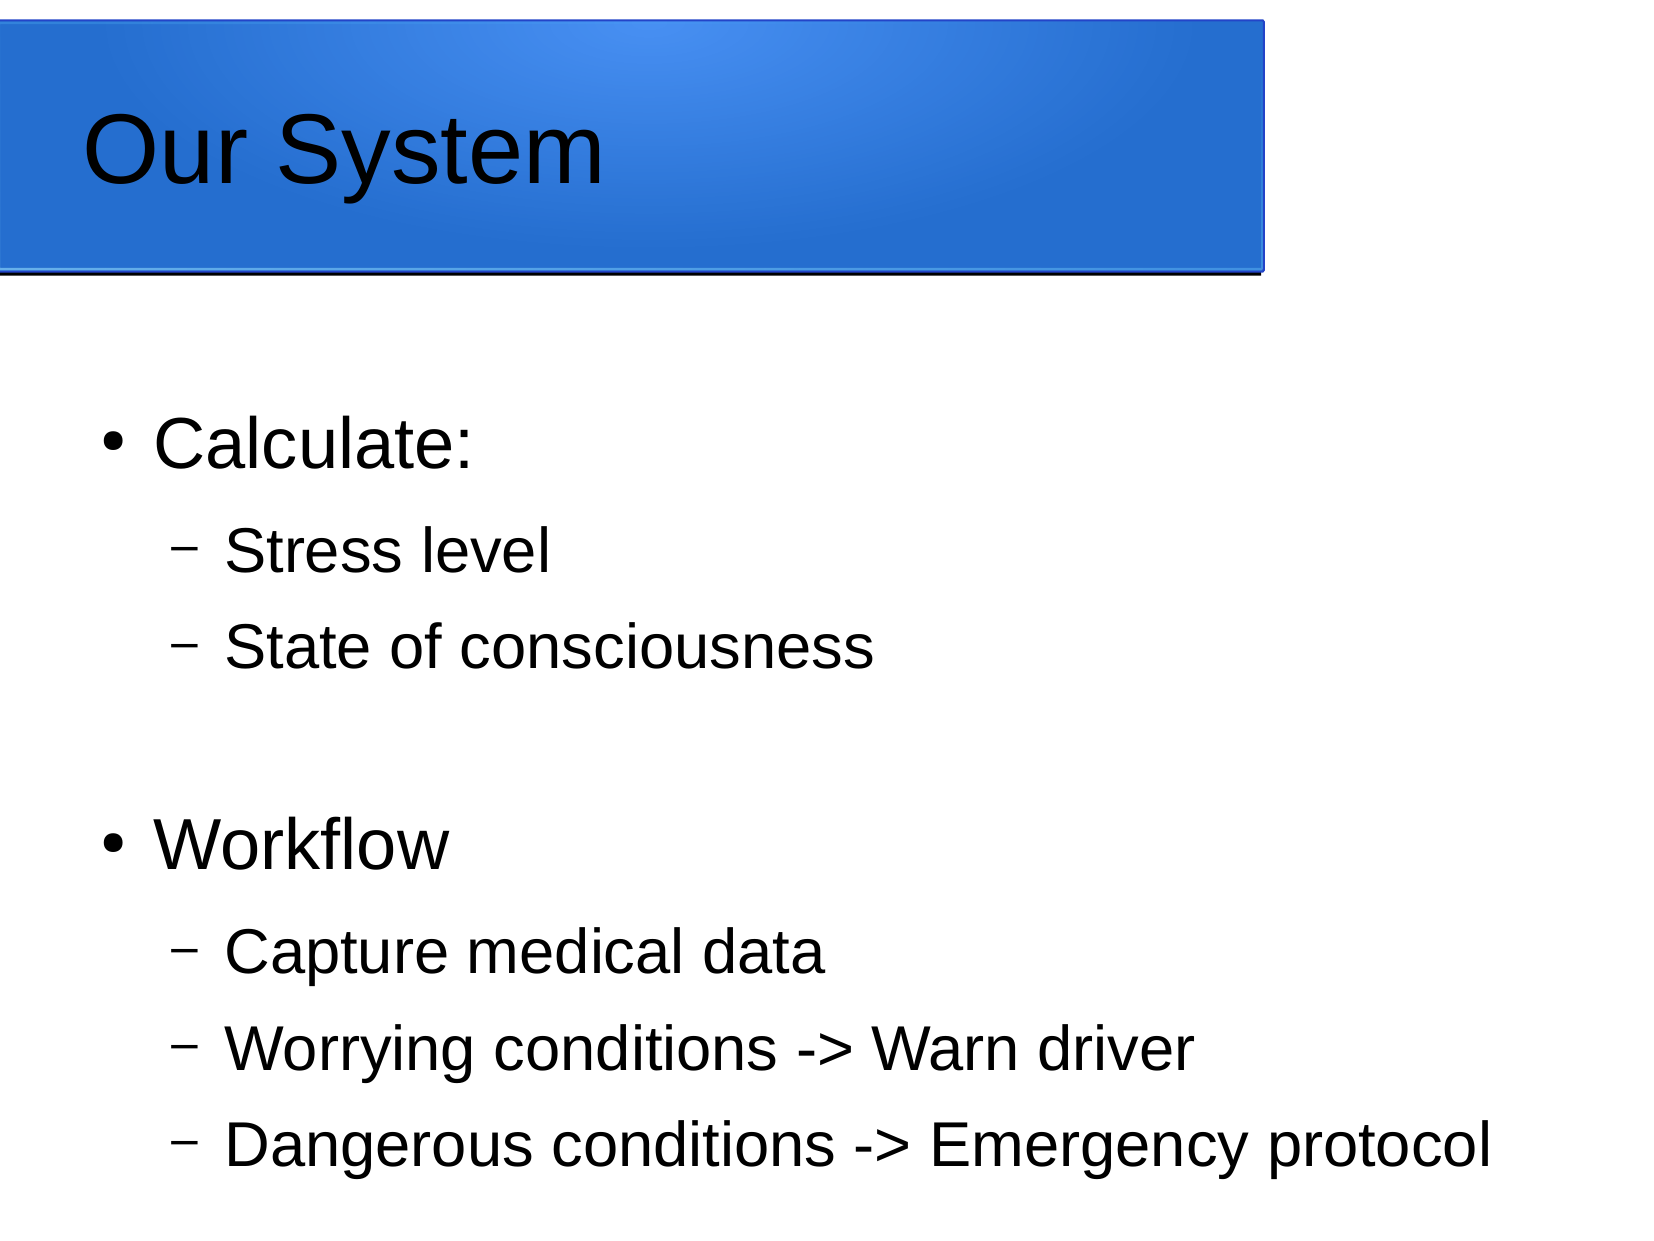

# Our System
Calculate:
Stress level
State of consciousness
Workflow
Capture medical data
Worrying conditions -> Warn driver
Dangerous conditions -> Emergency protocol